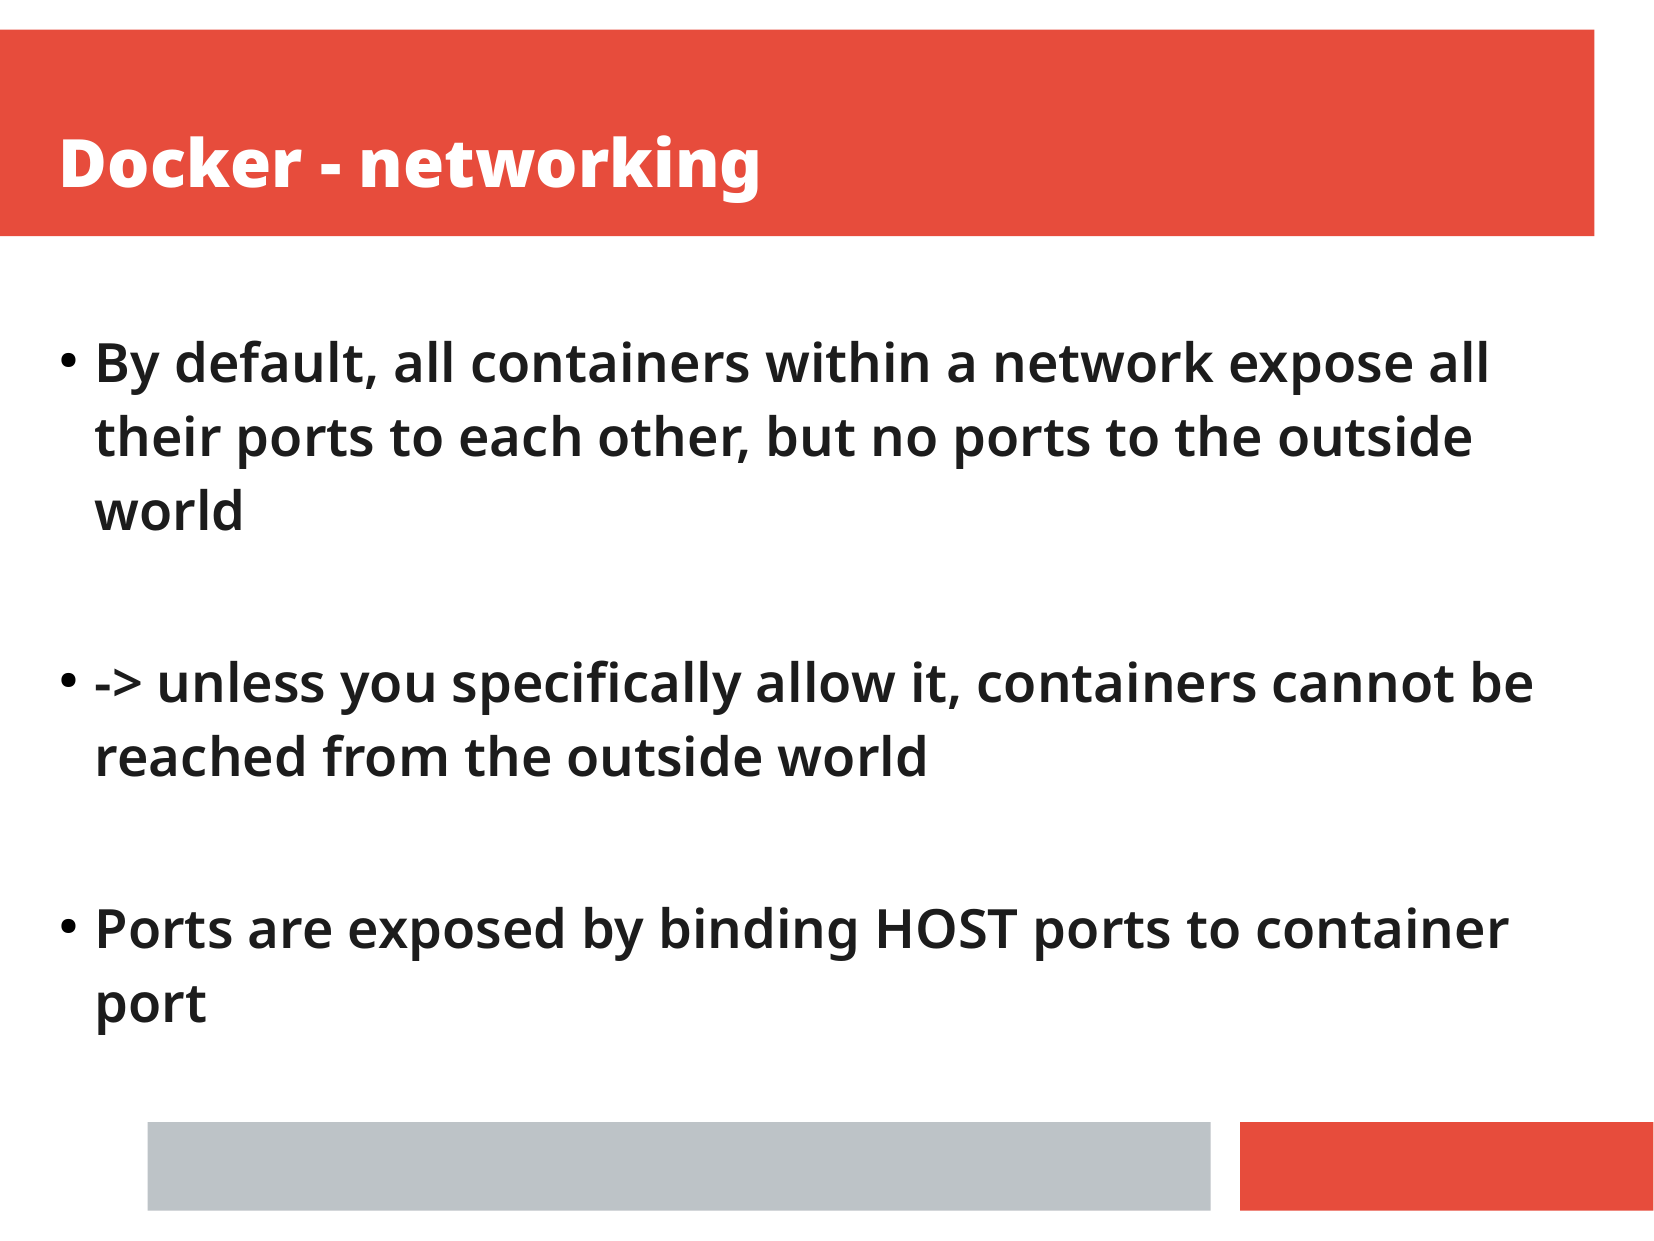

# Docker - networking
By default, all containers within a network expose all their ports to each other, but no ports to the outside world
-> unless you specifically allow it, containers cannot be reached from the outside world
Ports are exposed by binding HOST ports to container port